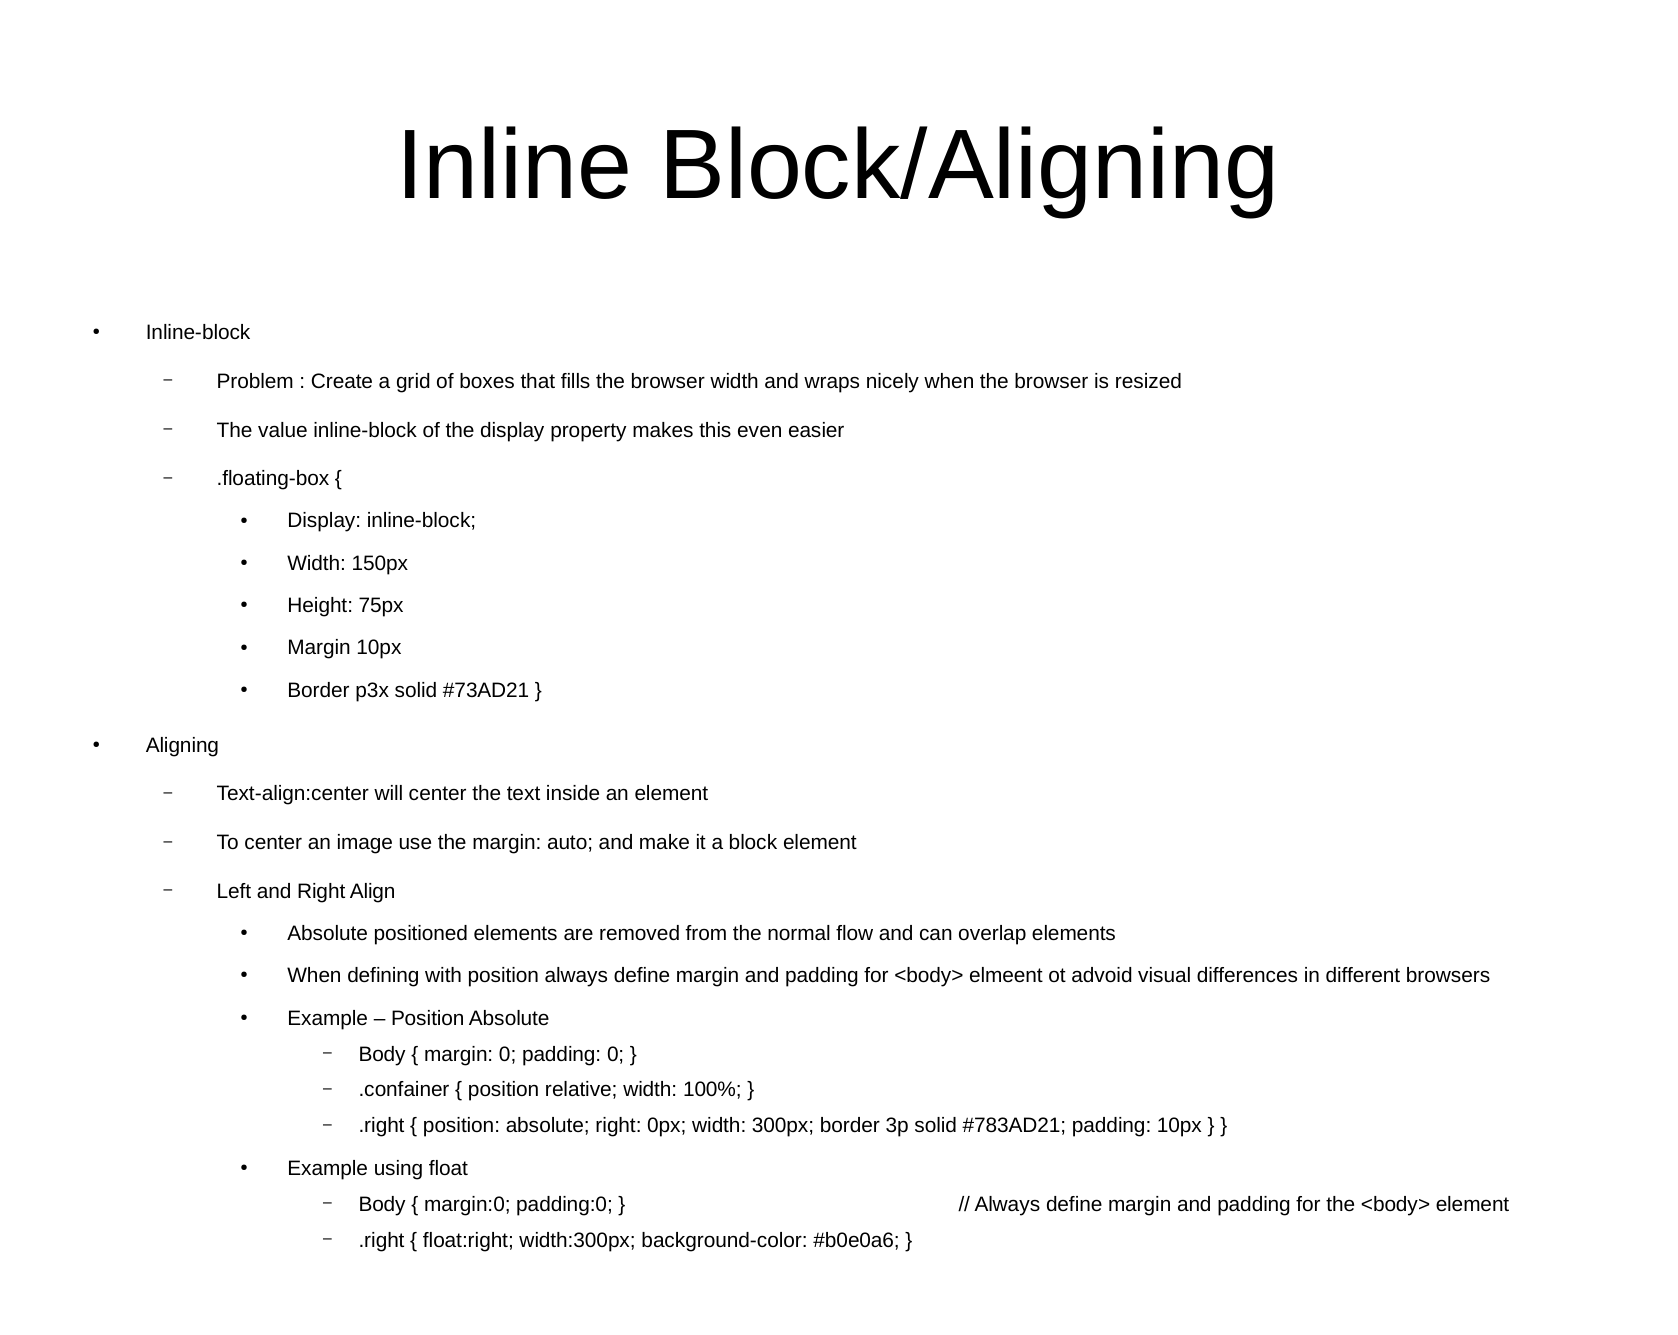

# Inline Block/Aligning
Inline-block
Problem : Create a grid of boxes that fills the browser width and wraps nicely when the browser is resized
The value inline-block of the display property makes this even easier
.floating-box {
Display: inline-block;
Width: 150px
Height: 75px
Margin 10px
Border p3x solid #73AD21 }
Aligning
Text-align:center will center the text inside an element
To center an image use the margin: auto; and make it a block element
Left and Right Align
Absolute positioned elements are removed from the normal flow and can overlap elements
When defining with position always define margin and padding for <body> elmeent ot advoid visual differences in different browsers
Example – Position Absolute
Body { margin: 0; padding: 0; }
.confainer { position relative; width: 100%; }
.right { position: absolute; right: 0px; width: 300px; border 3p solid #783AD21; padding: 10px } }
Example using float
Body { margin:0; padding:0; }					// Always define margin and padding for the <body> element
.right { float:right; width:300px; background-color: #b0e0a6; }